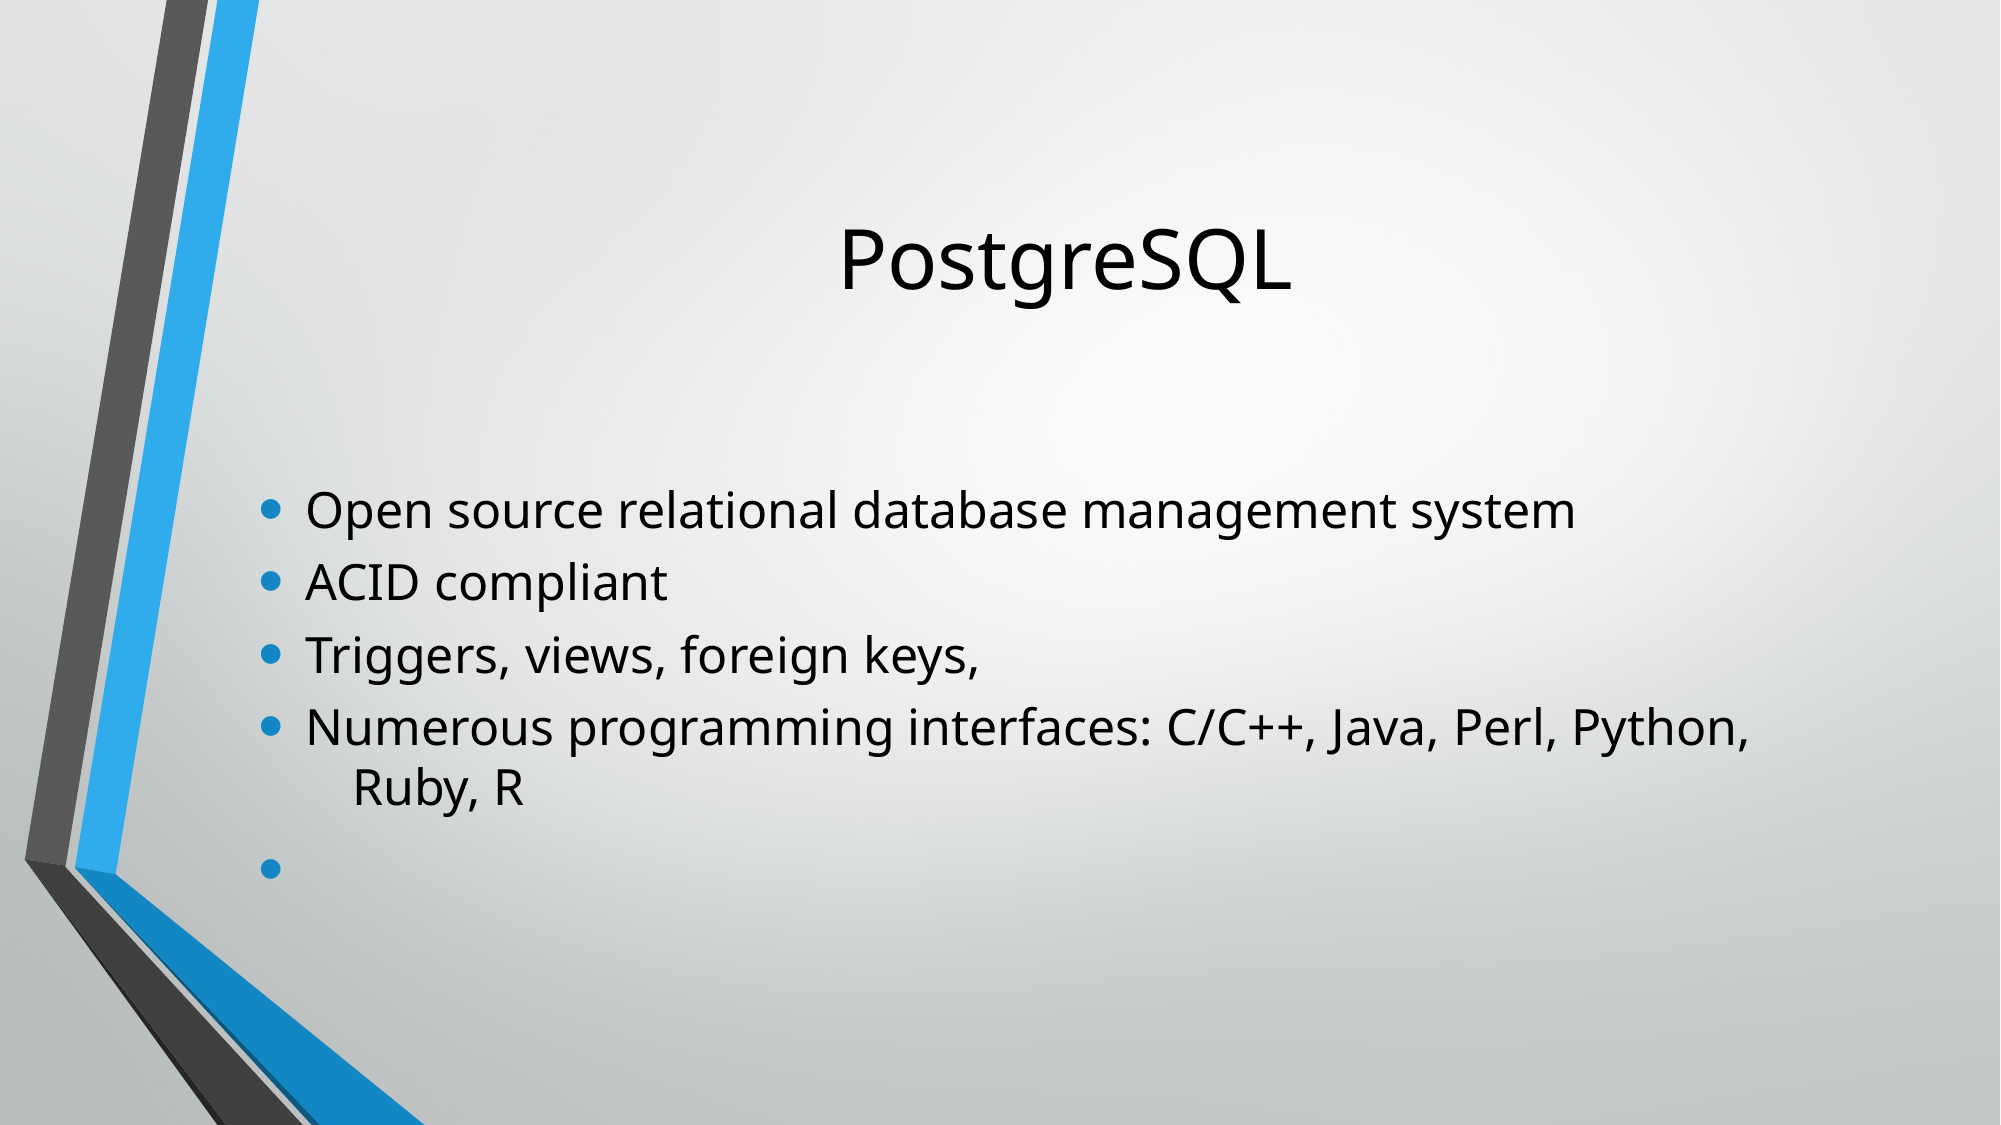

# PostgreSQL
Open source relational database management system
ACID compliant
Triggers, views, foreign keys,
Numerous programming interfaces: C/C++, Java, Perl, Python, Ruby, R